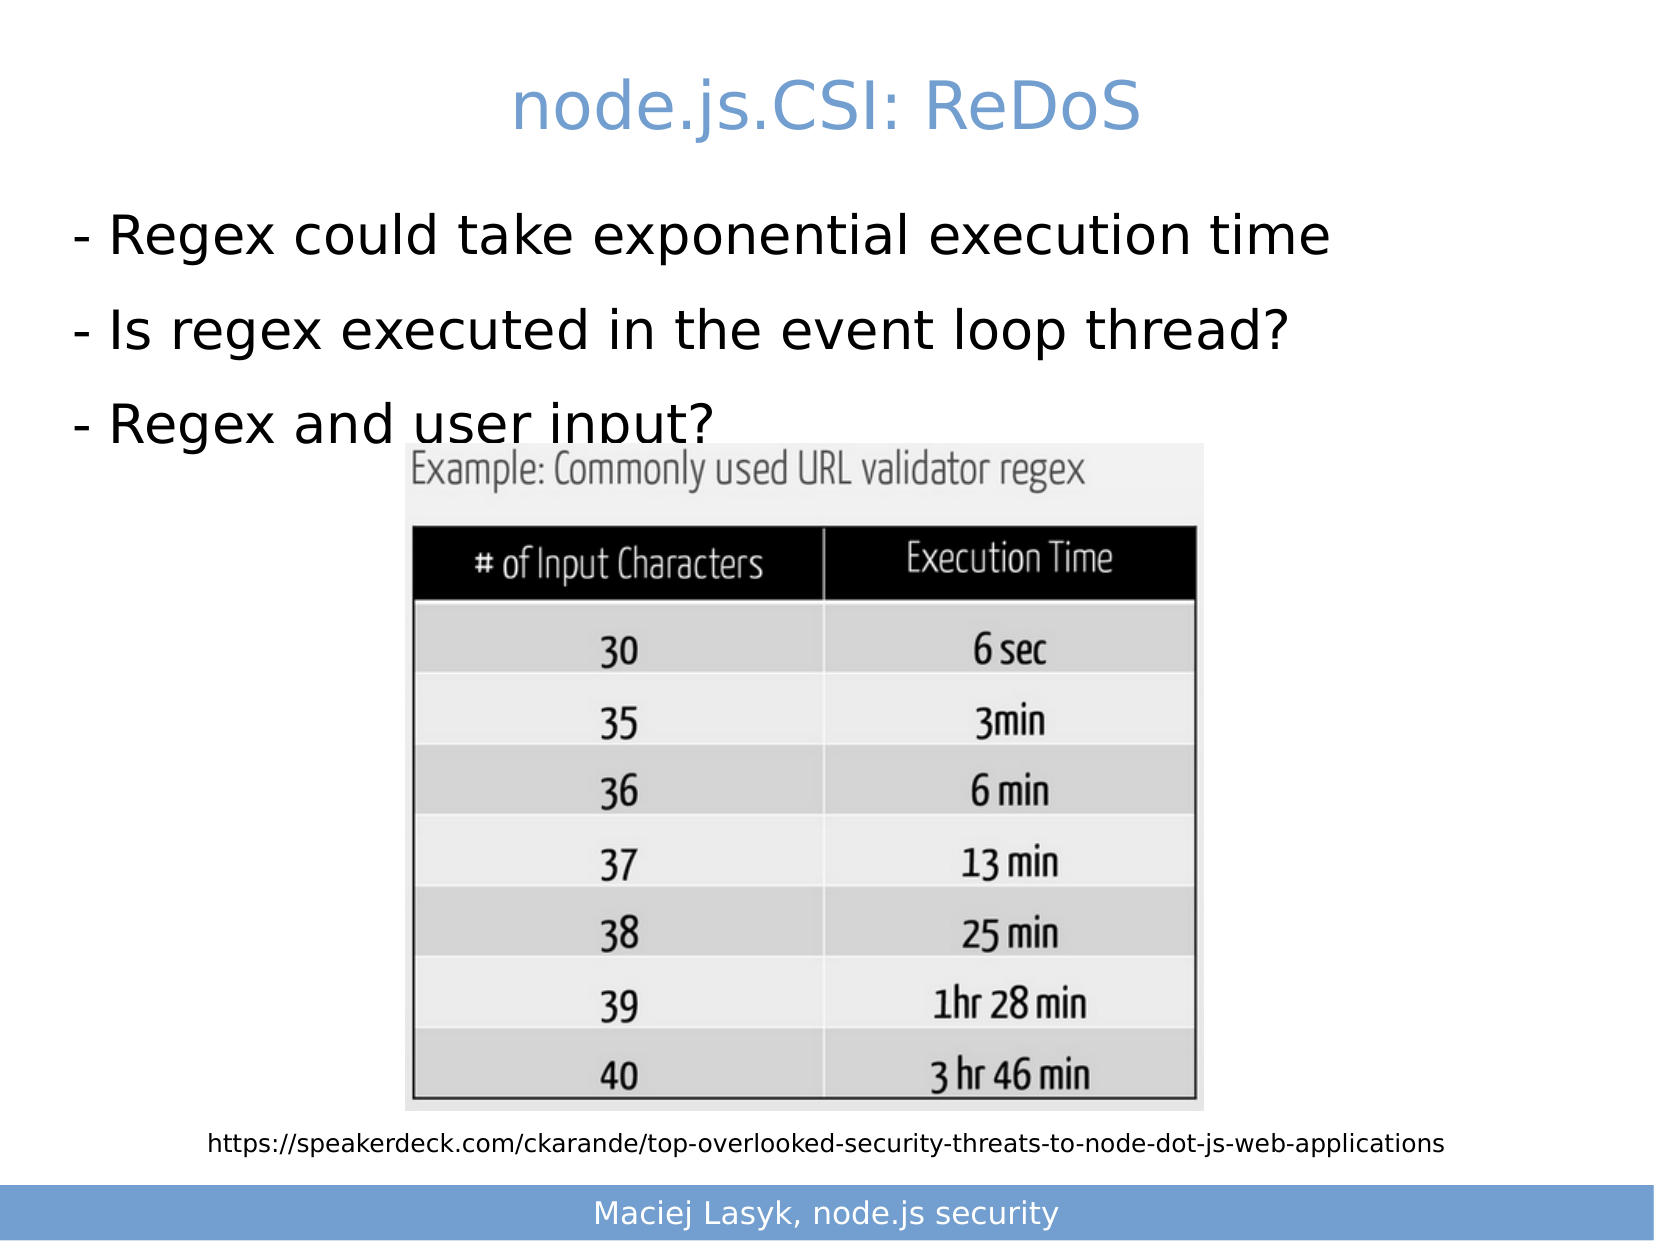

node.js.CSI: ReDoS
- Regex could take exponential execution time
- Is regex executed in the event loop thread?
- Regex and user input?
https://speakerdeck.com/ckarande/top-overlooked-security-threats-to-node-dot-js-web-applications
 3/25
 1/25
Maciej Lasyk, Ganglia & Nagios
Maciej Lasyk, node.js security
Maciej Lasyk, node.js security